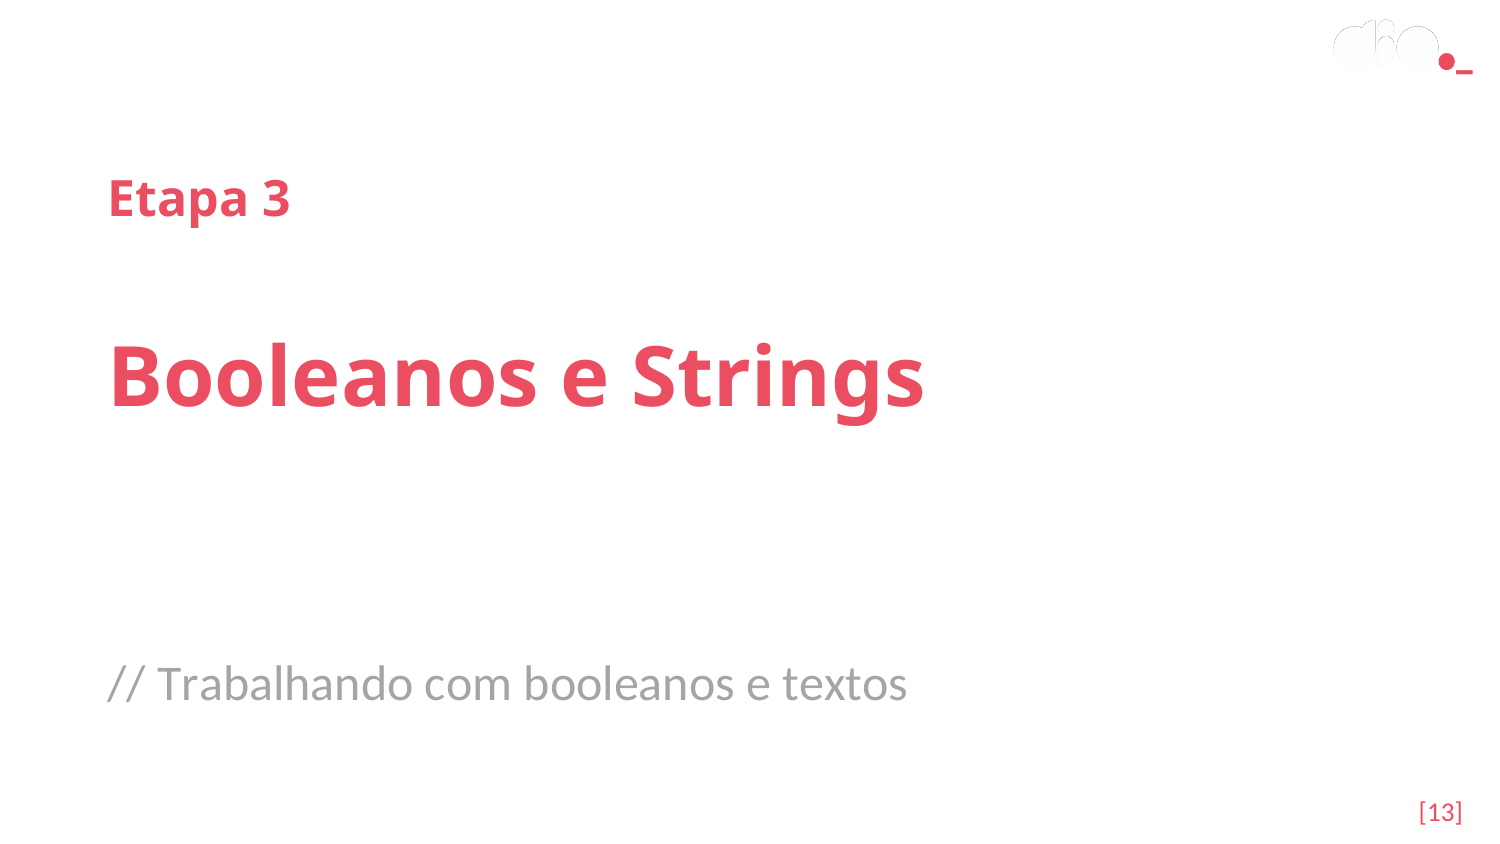

Etapa 3
Booleanos e Strings
// Trabalhando com booleanos e textos